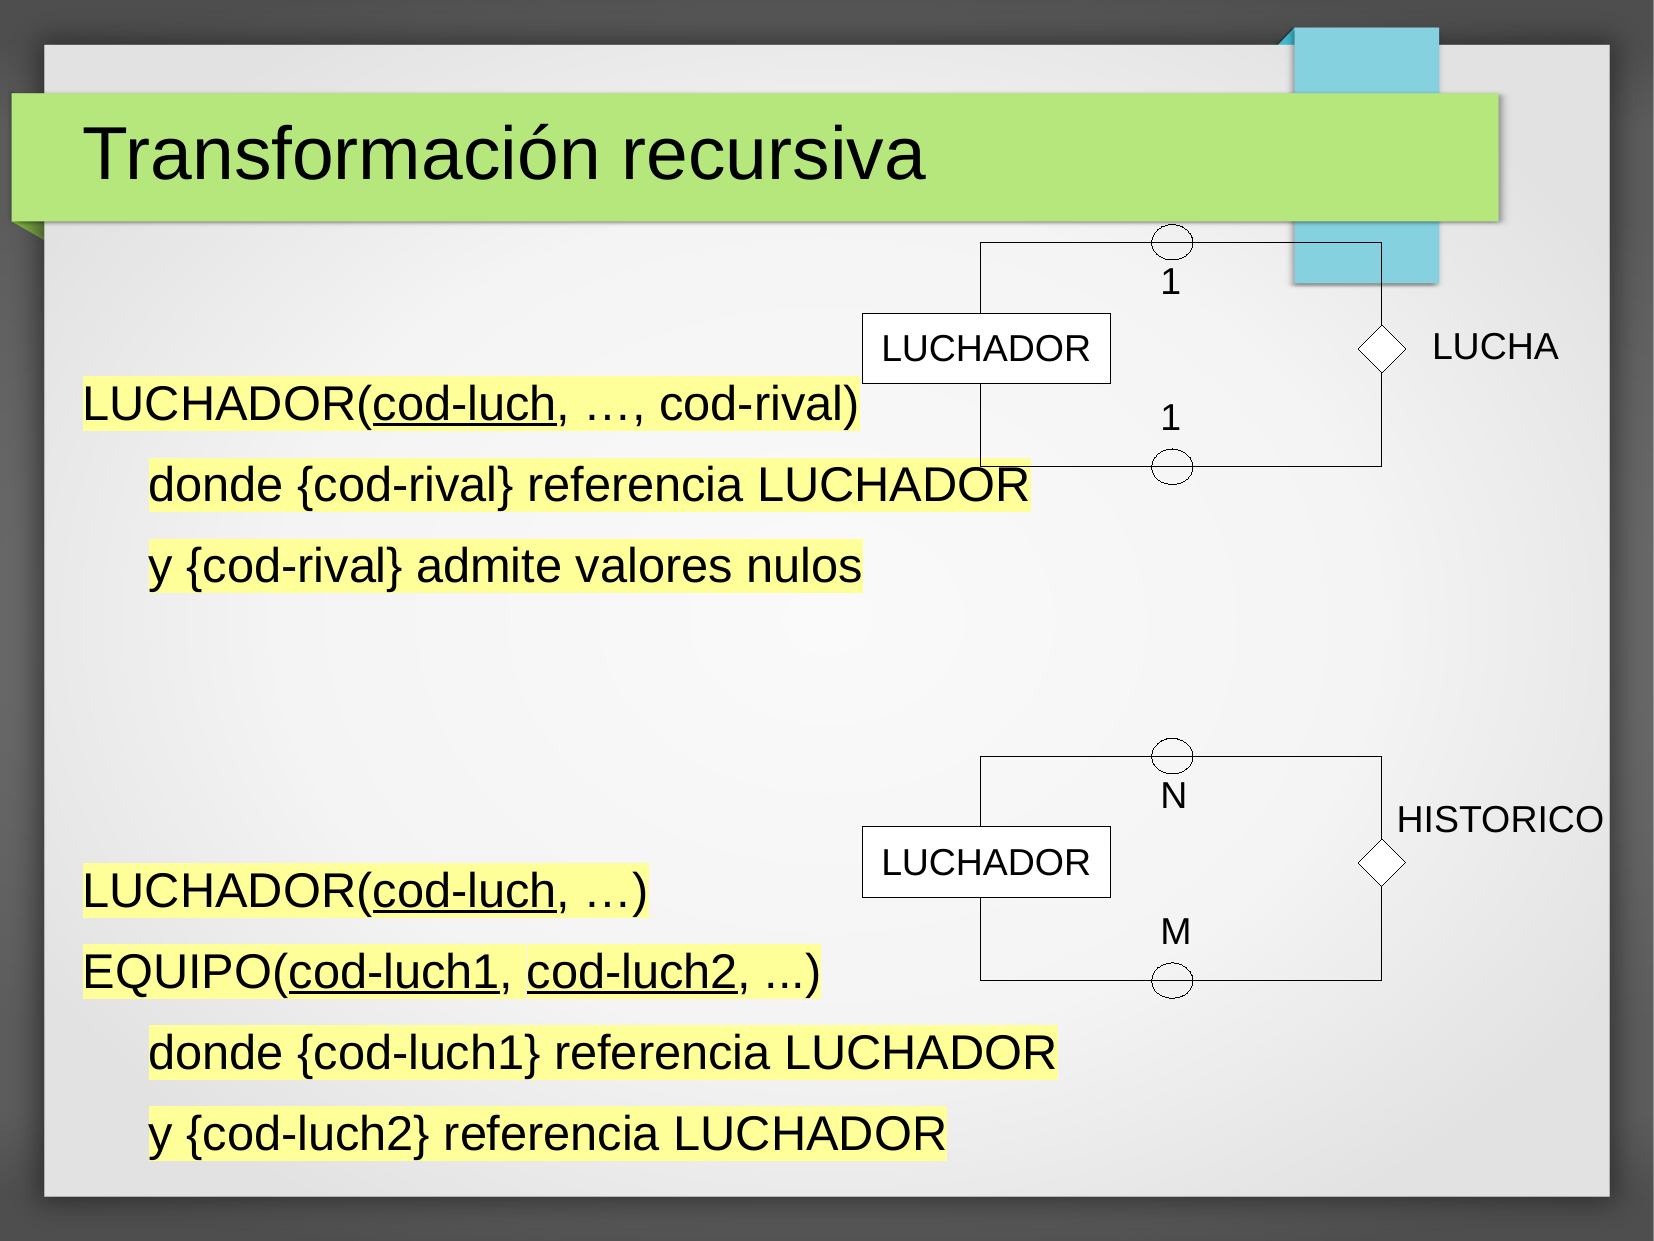

# Transformación recursiva
1
LUCHADOR(cod-luch, …, cod-rival)
donde {cod-rival} referencia LUCHADOR
y {cod-rival} admite valores nulos
LUCHADOR(cod-luch, …)
EQUIPO(cod-luch1, cod-luch2, ...)
donde {cod-luch1} referencia LUCHADOR
y {cod-luch2} referencia LUCHADOR
LUCHADOR
LUCHA
1
N
HISTORICO
LUCHADOR
M